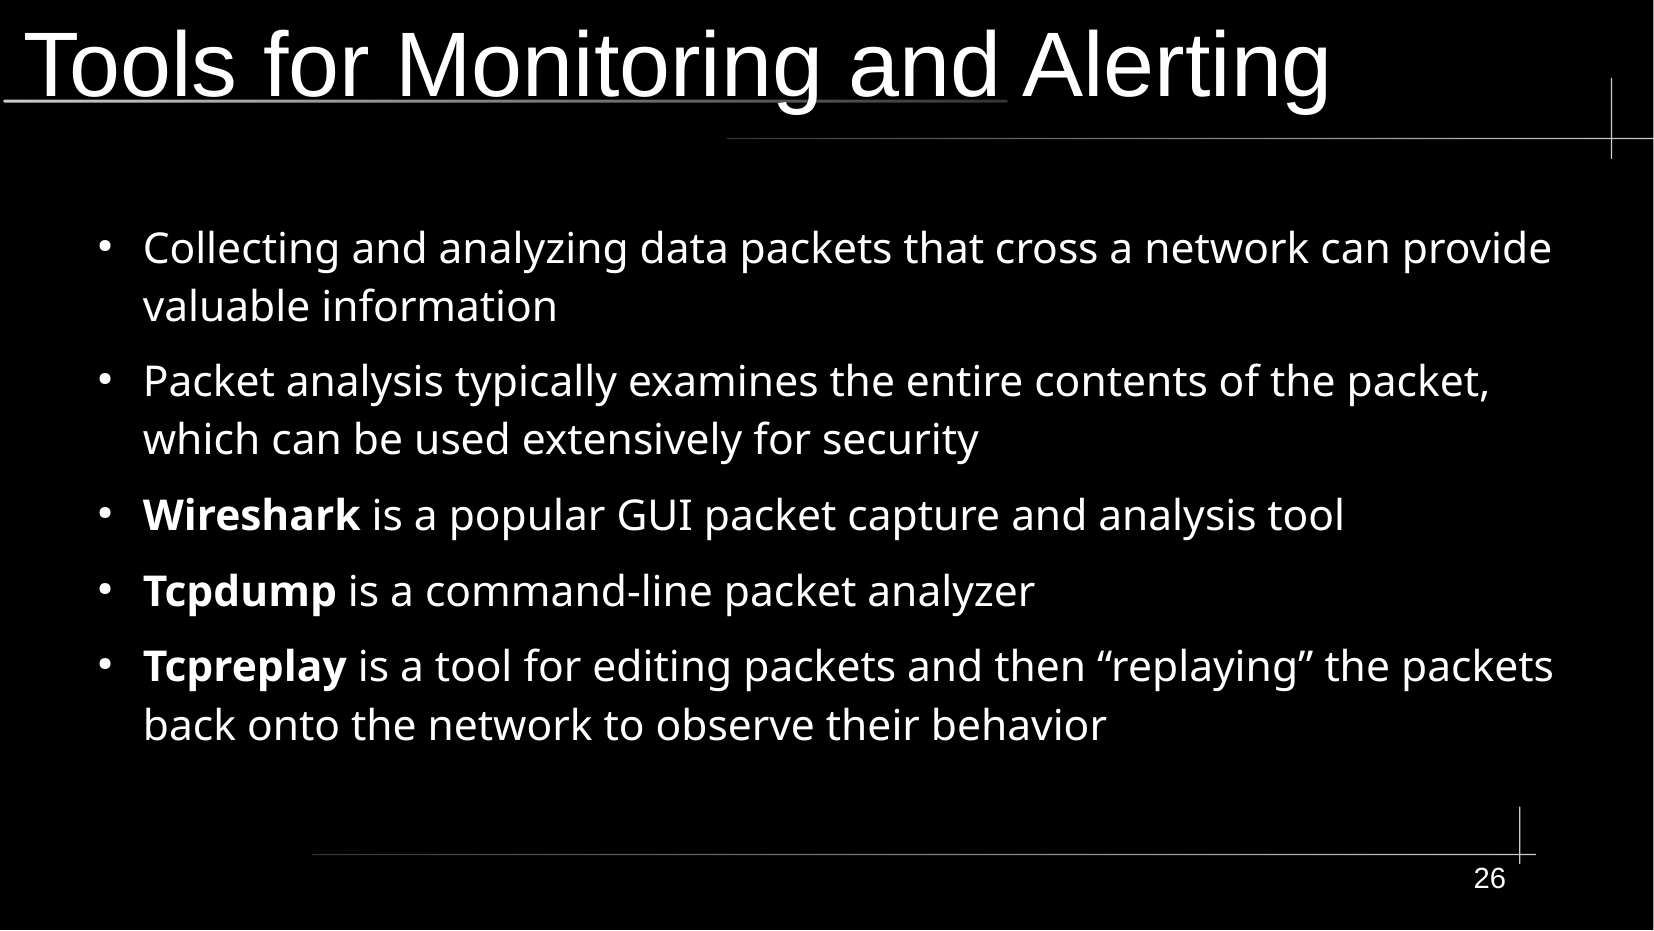

# Tools for Monitoring and Alerting
Collecting and analyzing data packets that cross a network can provide valuable information
Packet analysis typically examines the entire contents of the packet, which can be used extensively for security
Wireshark is a popular GUI packet capture and analysis tool
Tcpdump is a command-line packet analyzer
Tcpreplay is a tool for editing packets and then “replaying” the packets back onto the network to observe their behavior
26